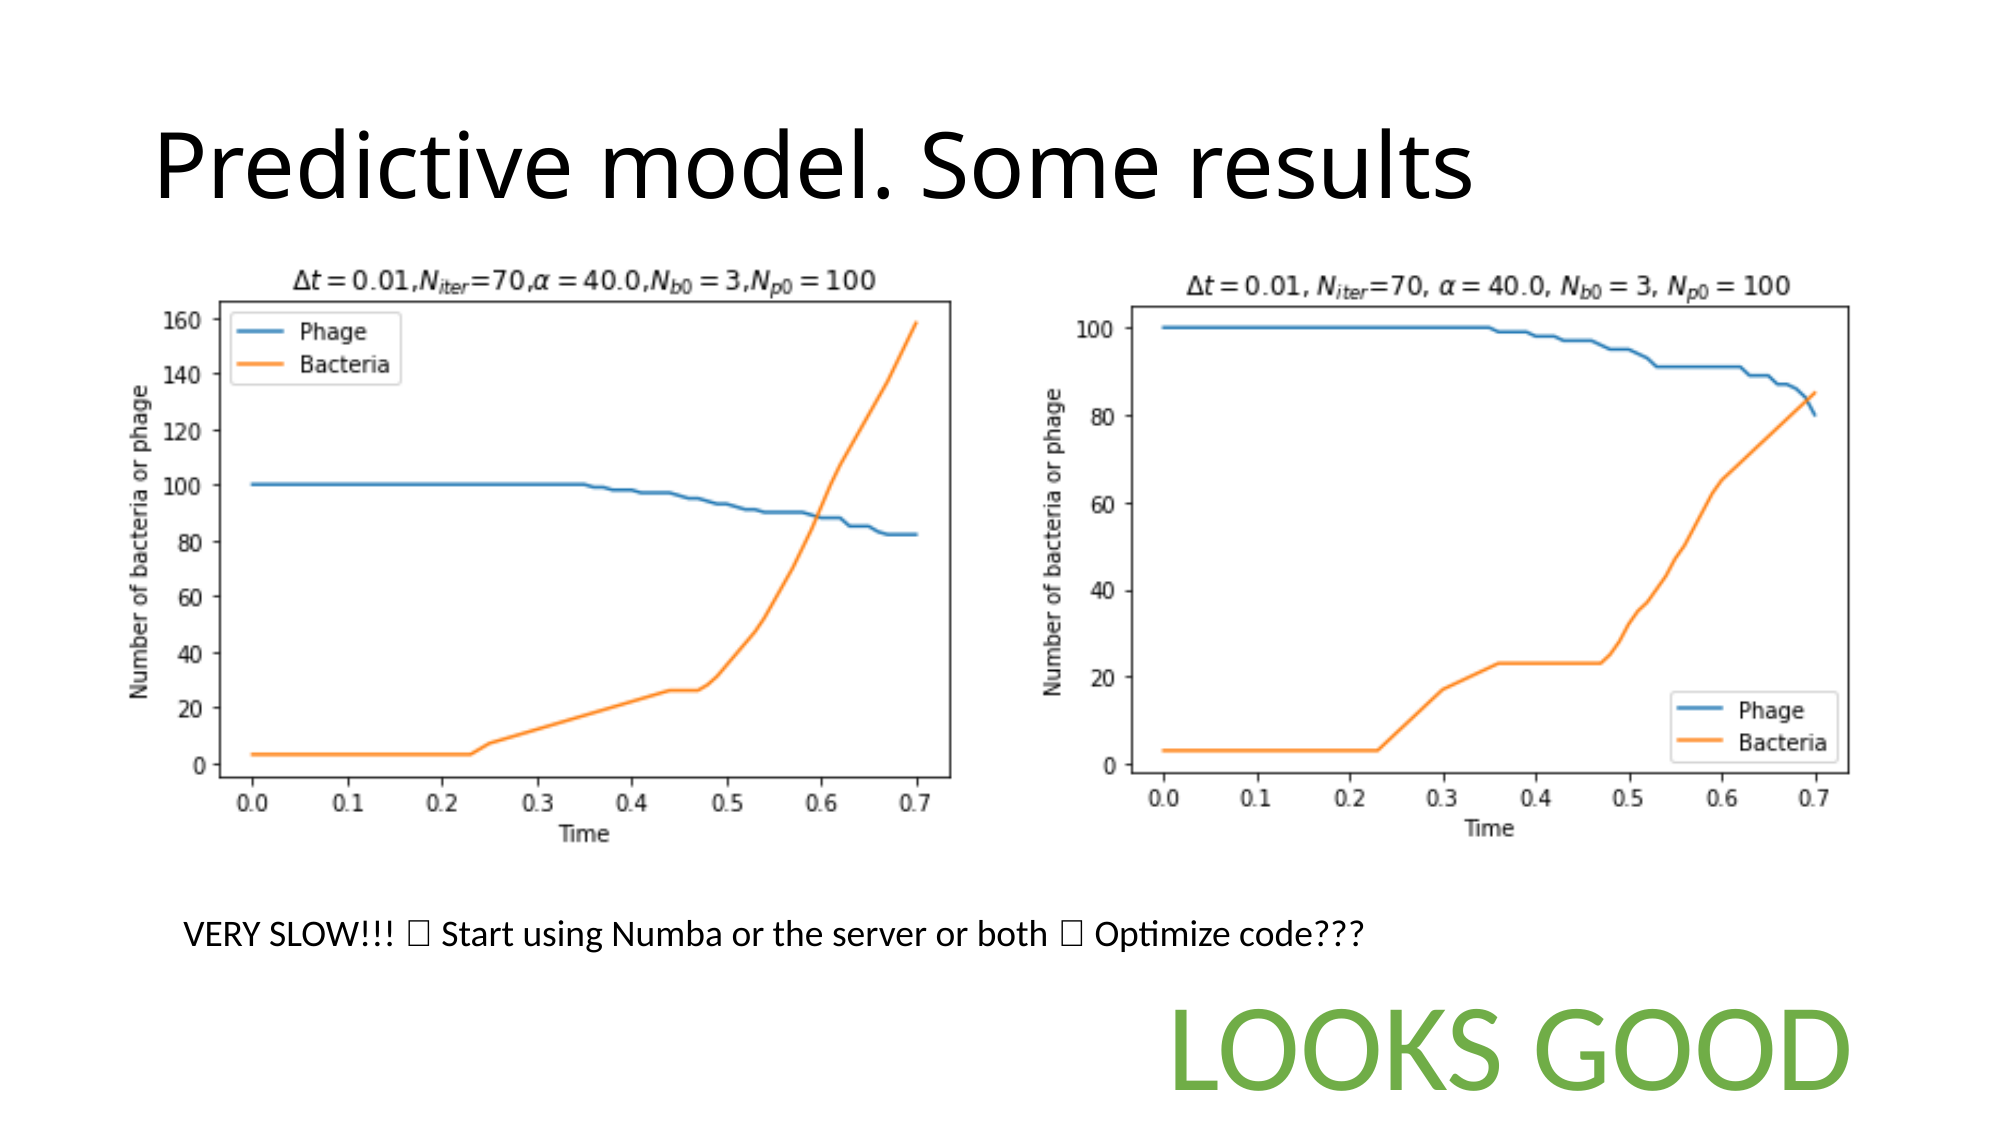

# Predictive model. Some results
VERY SLOW!!!  Start using Numba or the server or both  Optimize code???
LOOKS GOOD